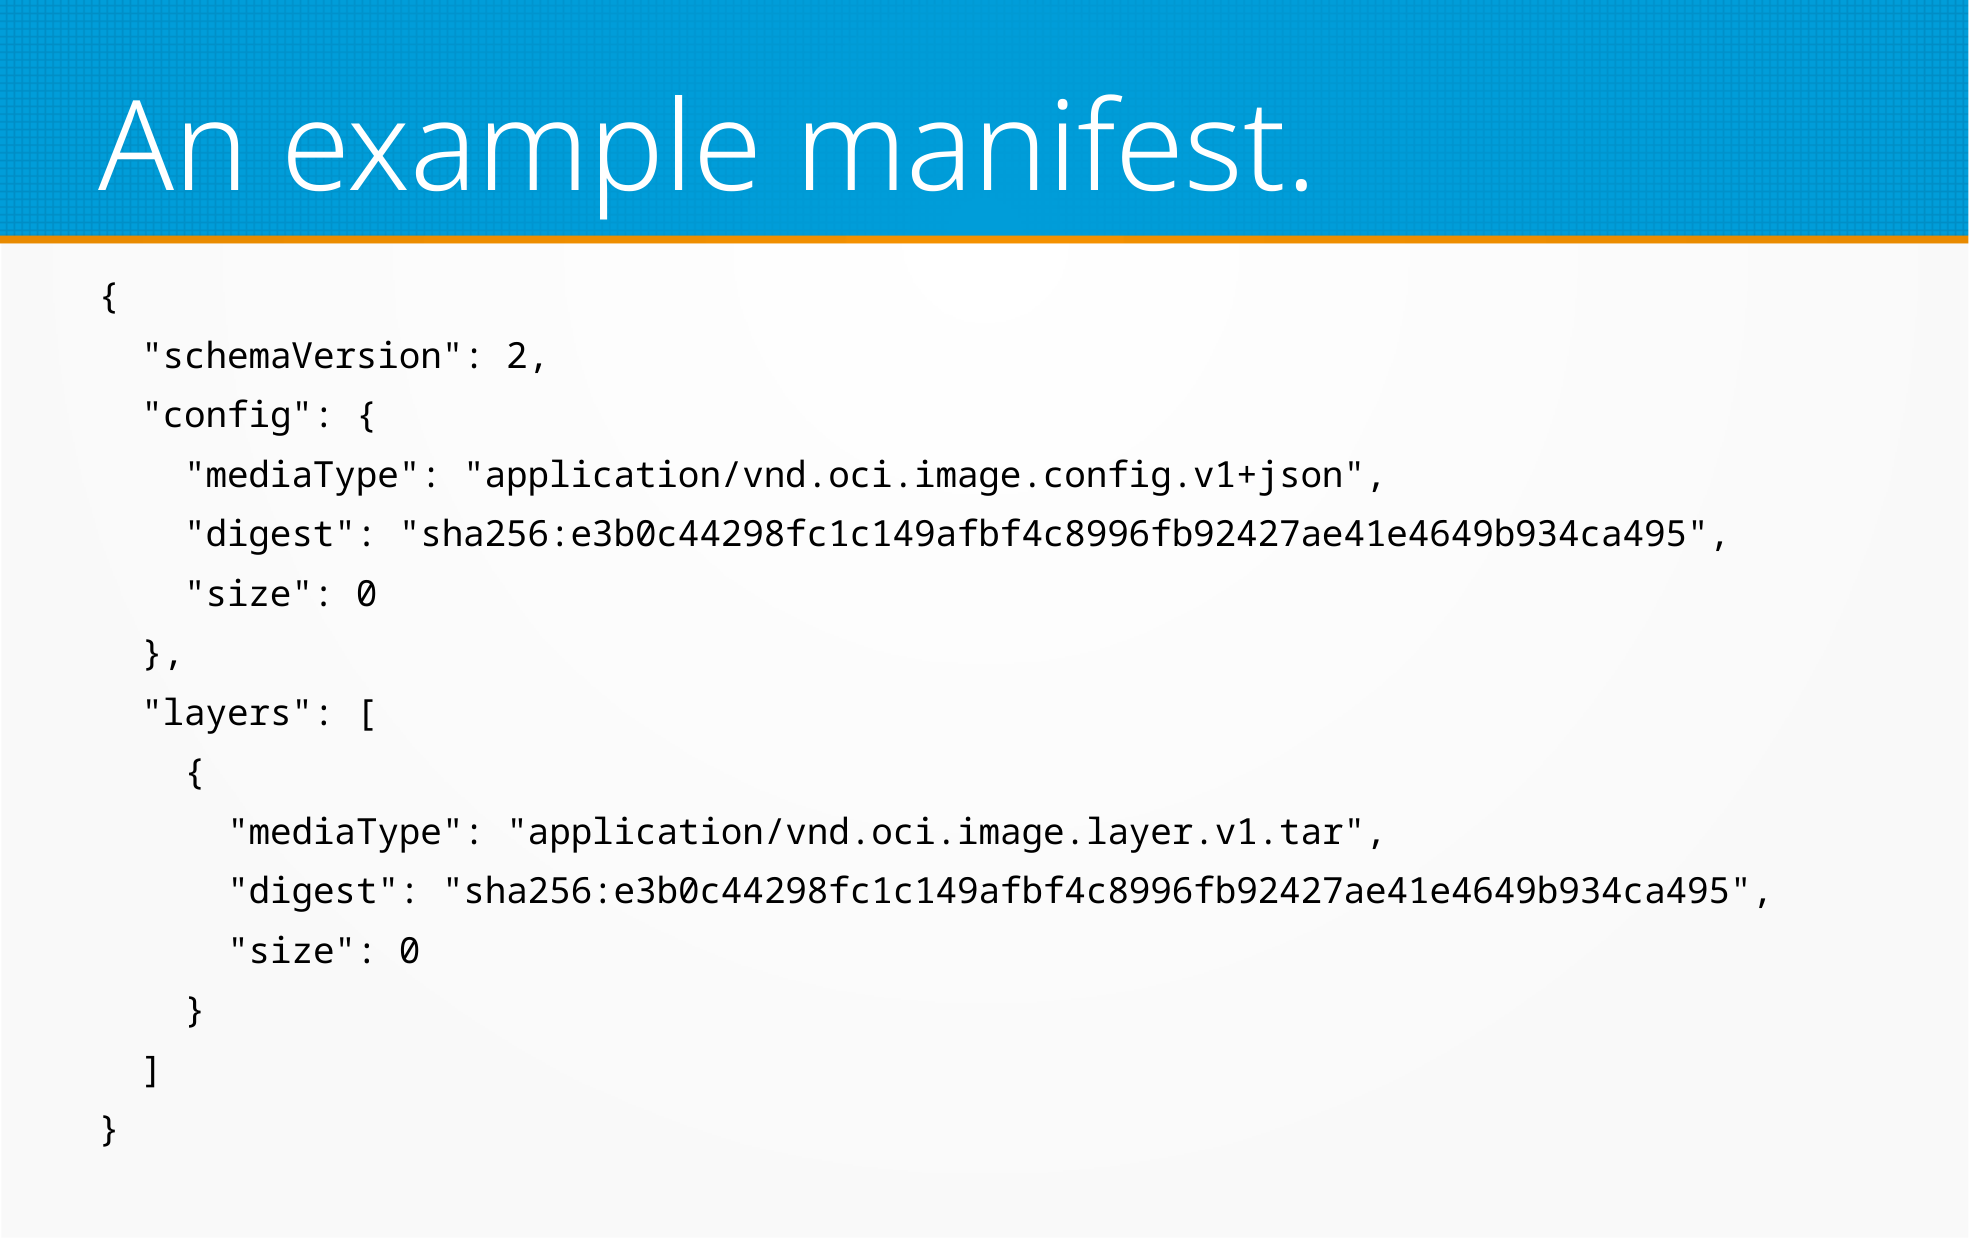

# An example manifest.
{
 "schemaVersion": 2,
 "config": {
 "mediaType": "application/vnd.oci.image.config.v1+json",
 "digest": "sha256:e3b0c44298fc1c149afbf4c8996fb92427ae41e4649b934ca495",
 "size": 0
 },
 "layers": [
 {
 "mediaType": "application/vnd.oci.image.layer.v1.tar",
 "digest": "sha256:e3b0c44298fc1c149afbf4c8996fb92427ae41e4649b934ca495",
 "size": 0
 }
 ]
}